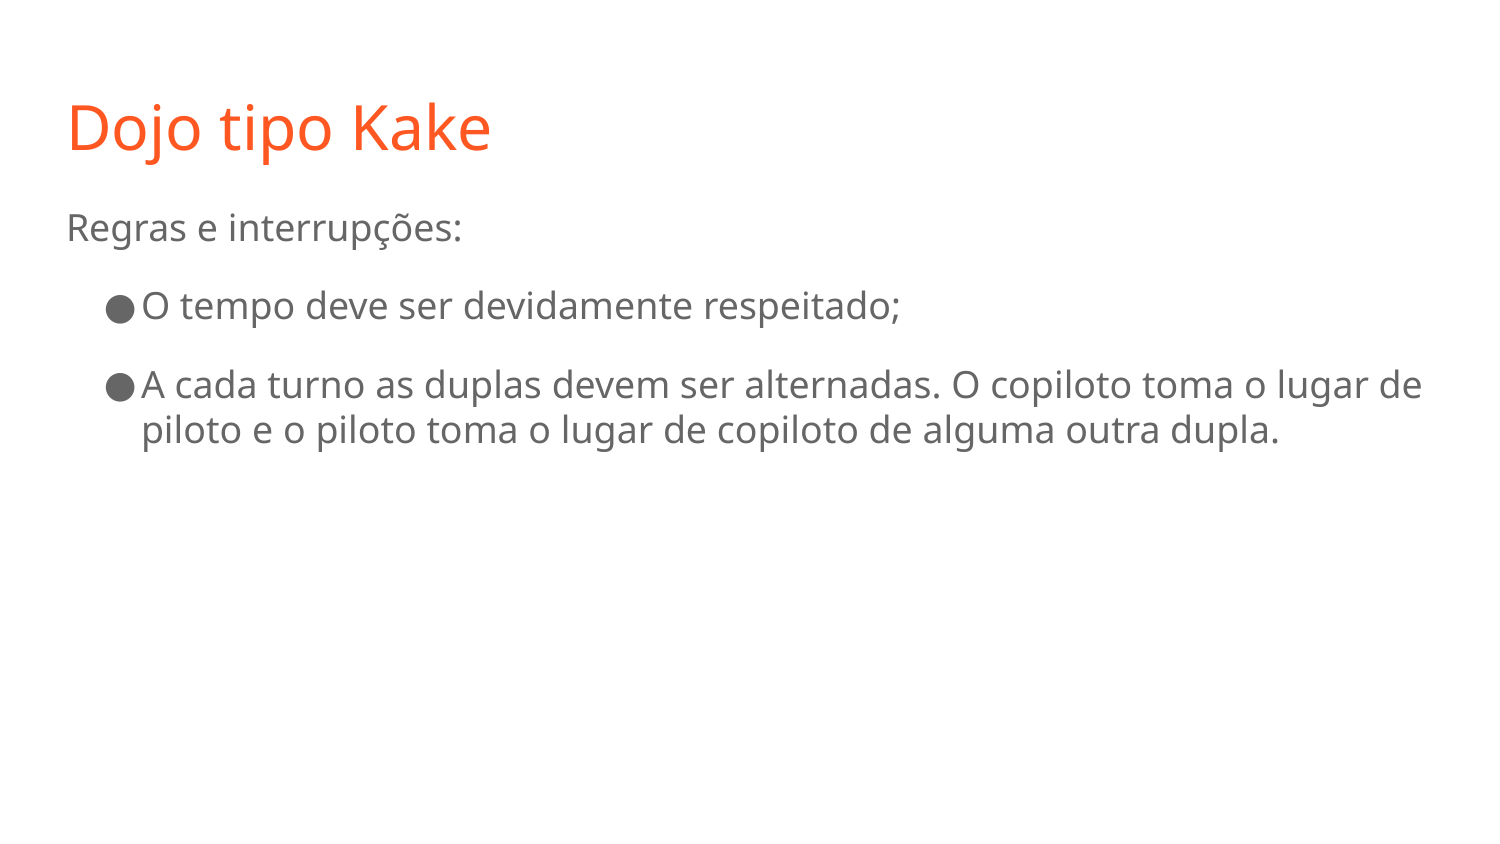

# Dojo tipo Kake
Regras e interrupções:
O tempo deve ser devidamente respeitado;
A cada turno as duplas devem ser alternadas. O copiloto toma o lugar de piloto e o piloto toma o lugar de copiloto de alguma outra dupla.